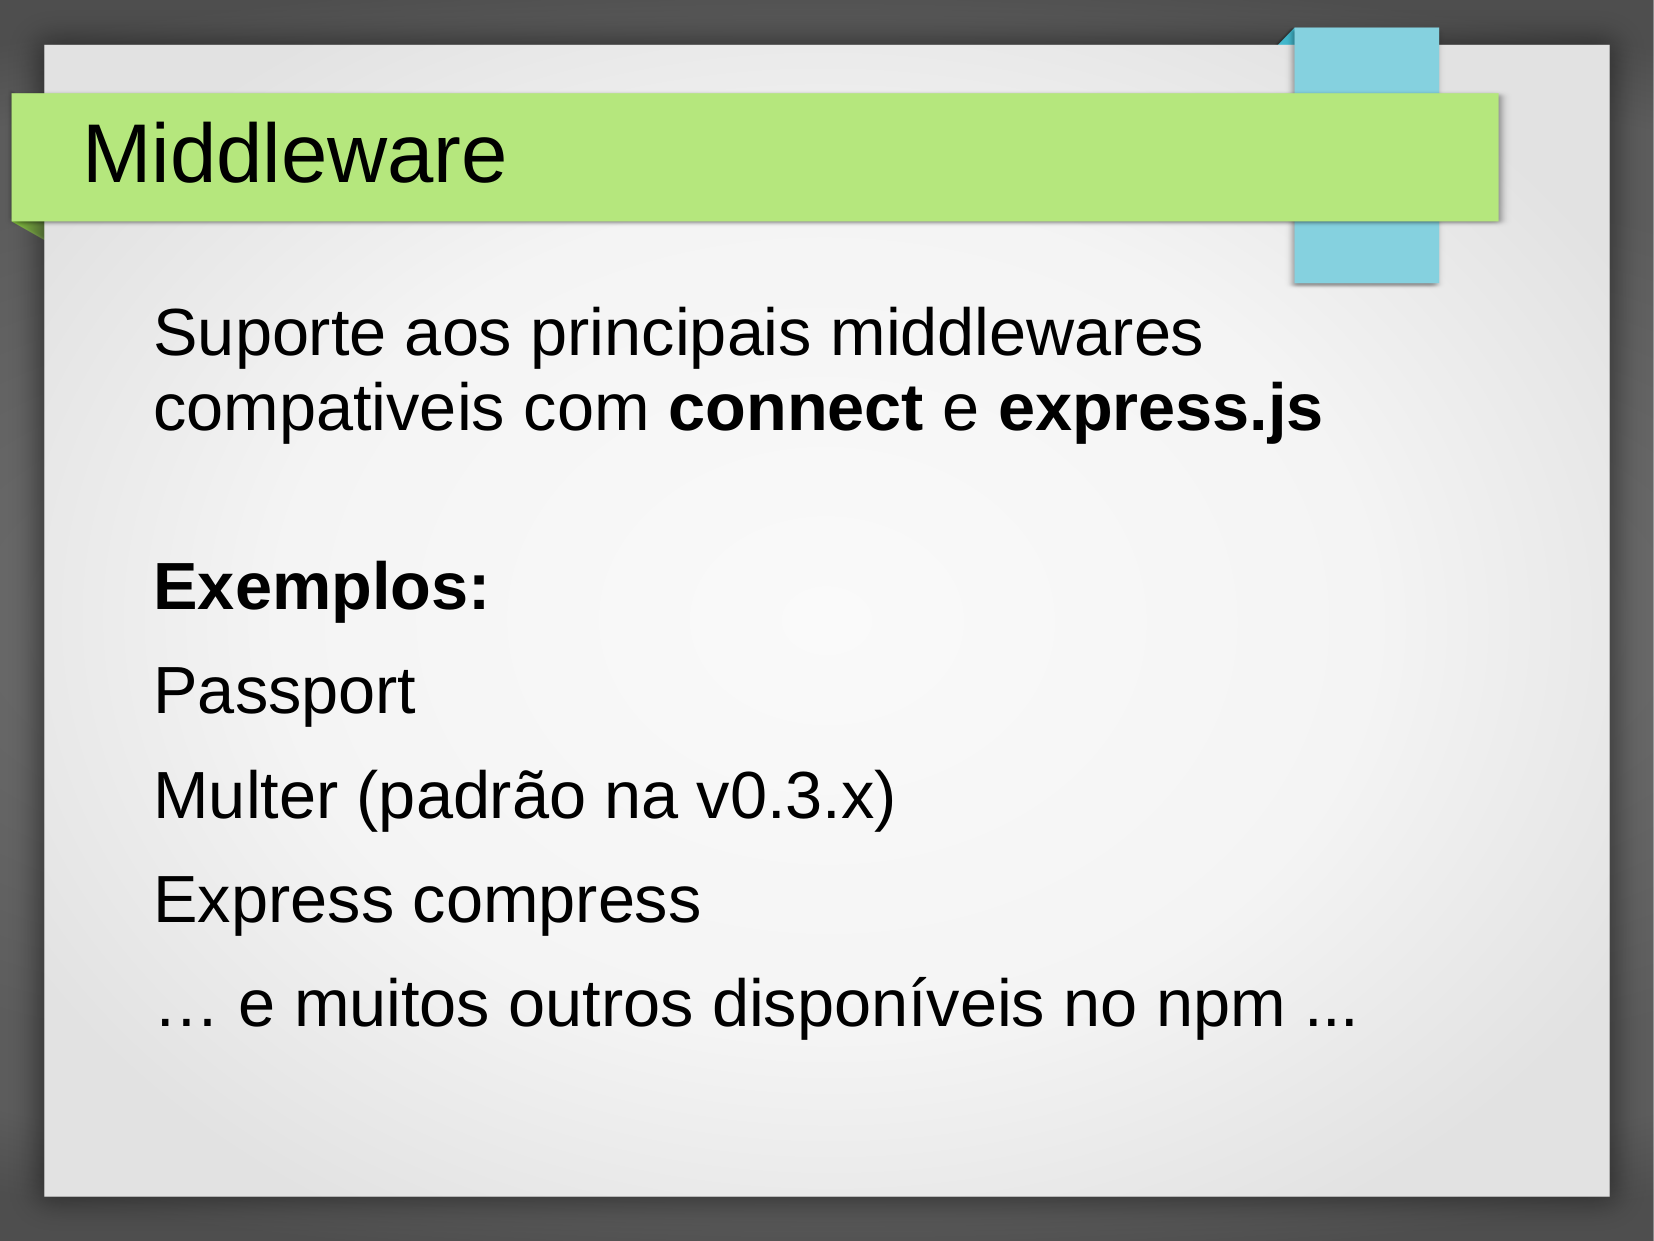

# Middleware
Suporte aos principais middlewares compativeis com connect e express.js
Exemplos:
Passport
Multer (padrão na v0.3.x)
Express compress
… e muitos outros disponíveis no npm ...